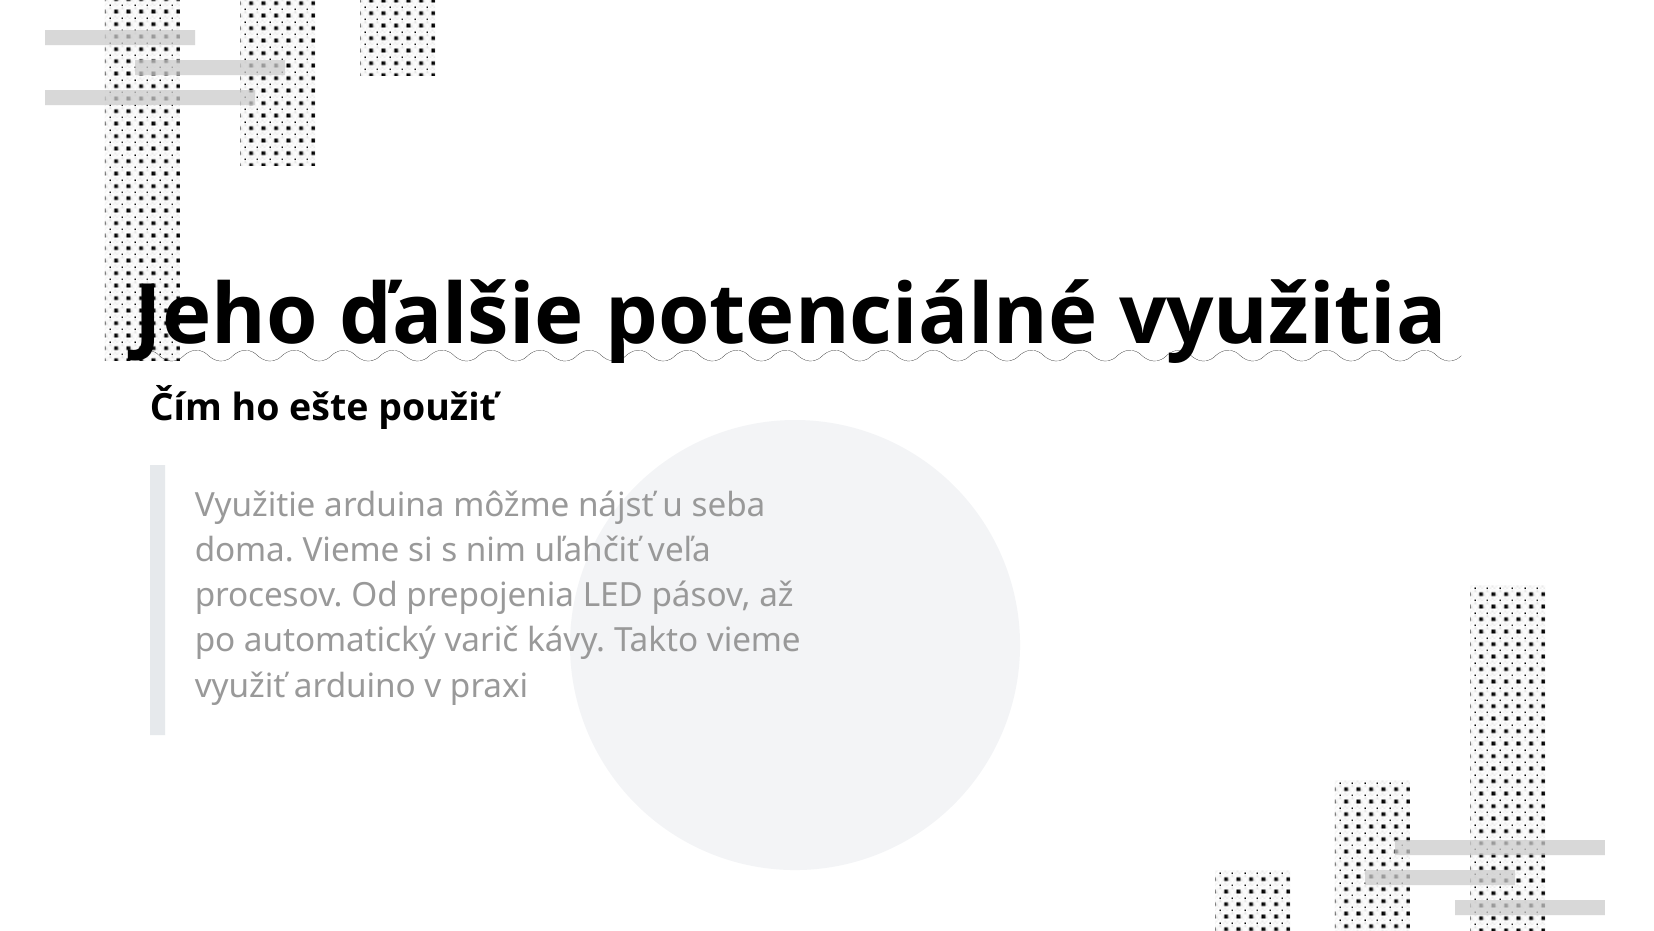

Jeho ďalšie potenciálné využitia
Čím ho ešte použiť
Využitie arduina môžme nájsť u seba doma. Vieme si s nim uľahčiť veľa procesov. Od prepojenia LED pásov, až po automatický varič kávy. Takto vieme využiť arduino v praxi